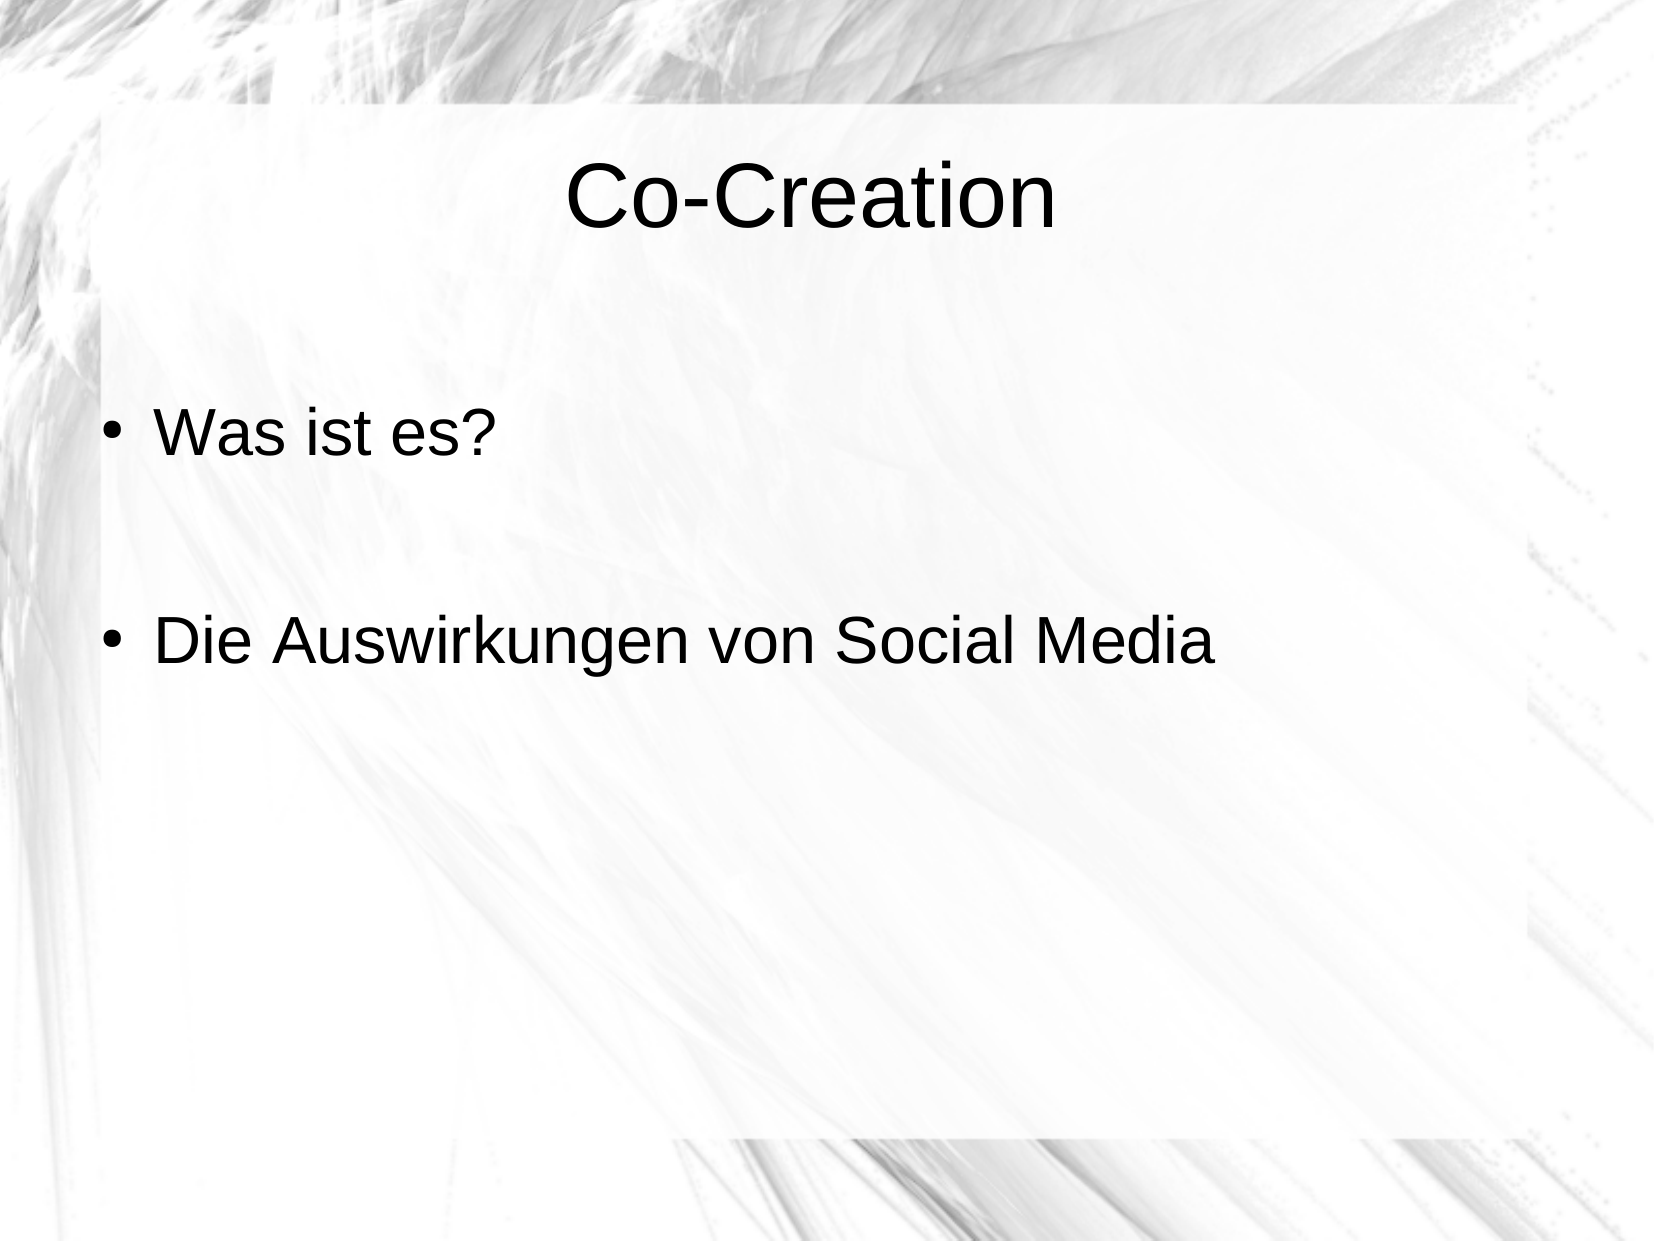

# Co-Creation
Was ist es?
Die Auswirkungen von Social Media